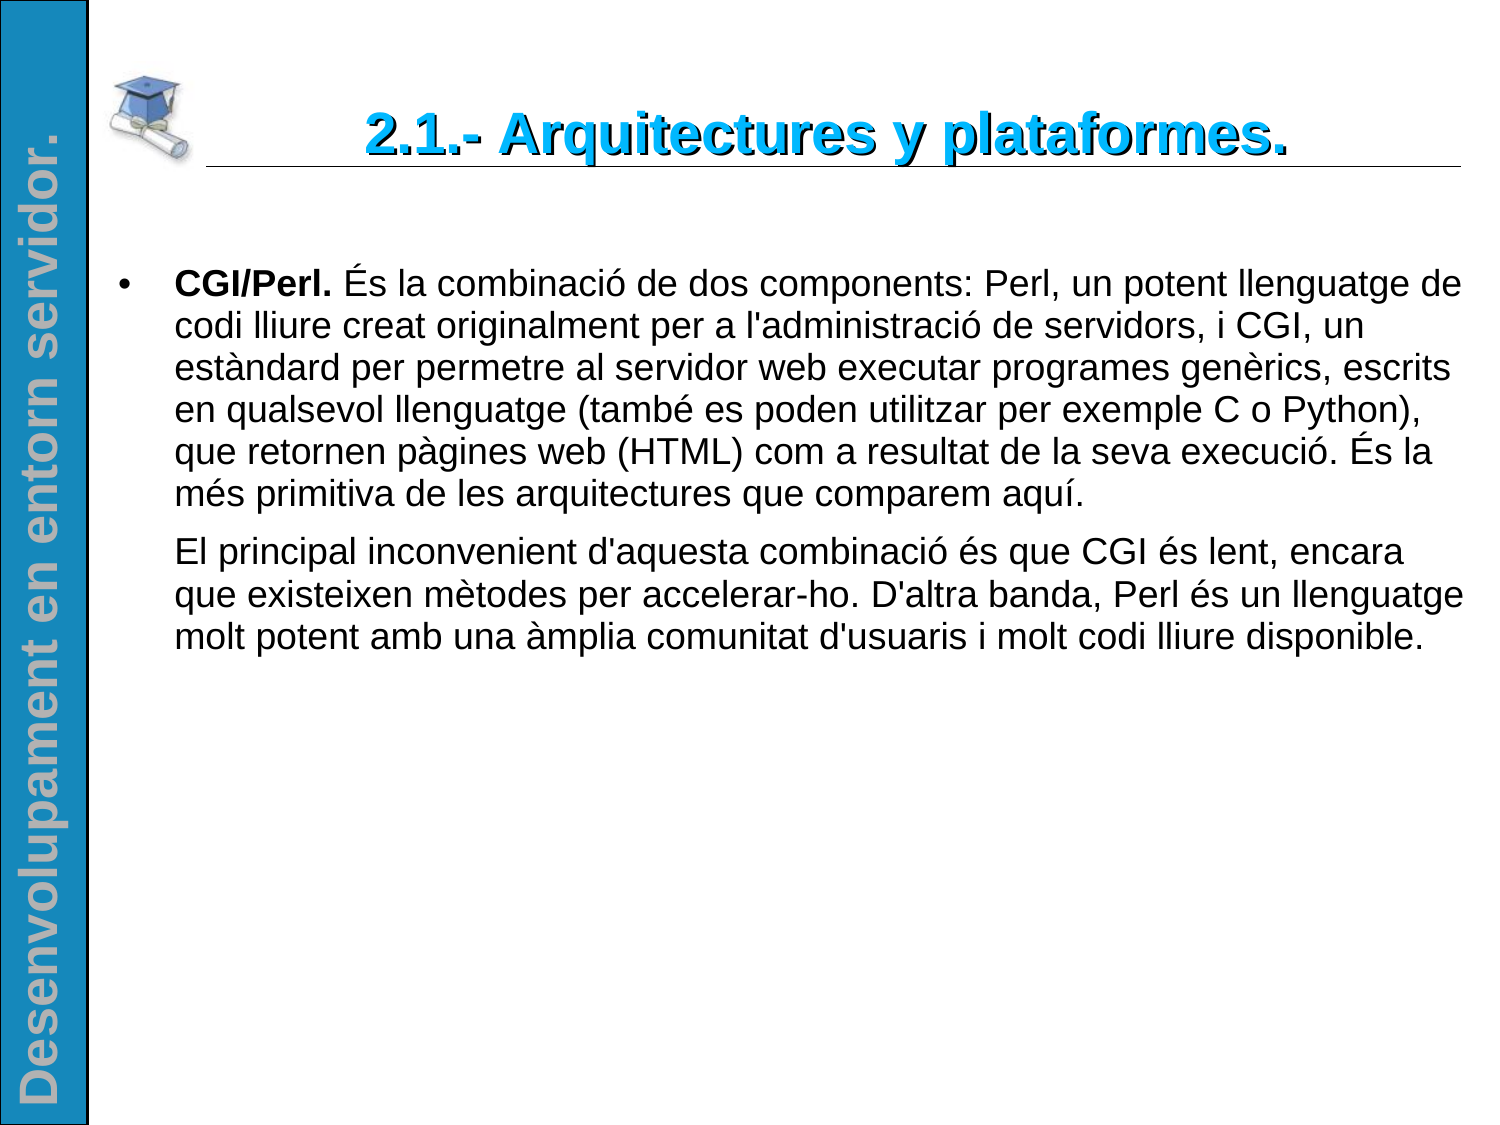

# 2.1.- Arquitectures y plataformes.
CGI/Perl. És la combinació de dos components: Perl, un potent llenguatge de codi lliure creat originalment per a l'administració de servidors, i CGI, un estàndard per permetre al servidor web executar programes genèrics, escrits en qualsevol llenguatge (també es poden utilitzar per exemple C o Python), que retornen pàgines web (HTML) com a resultat de la seva execució. És la més primitiva de les arquitectures que comparem aquí.
El principal inconvenient d'aquesta combinació és que CGI és lent, encara que existeixen mètodes per accelerar-ho. D'altra banda, Perl és un llenguatge molt potent amb una àmplia comunitat d'usuaris i molt codi lliure disponible.